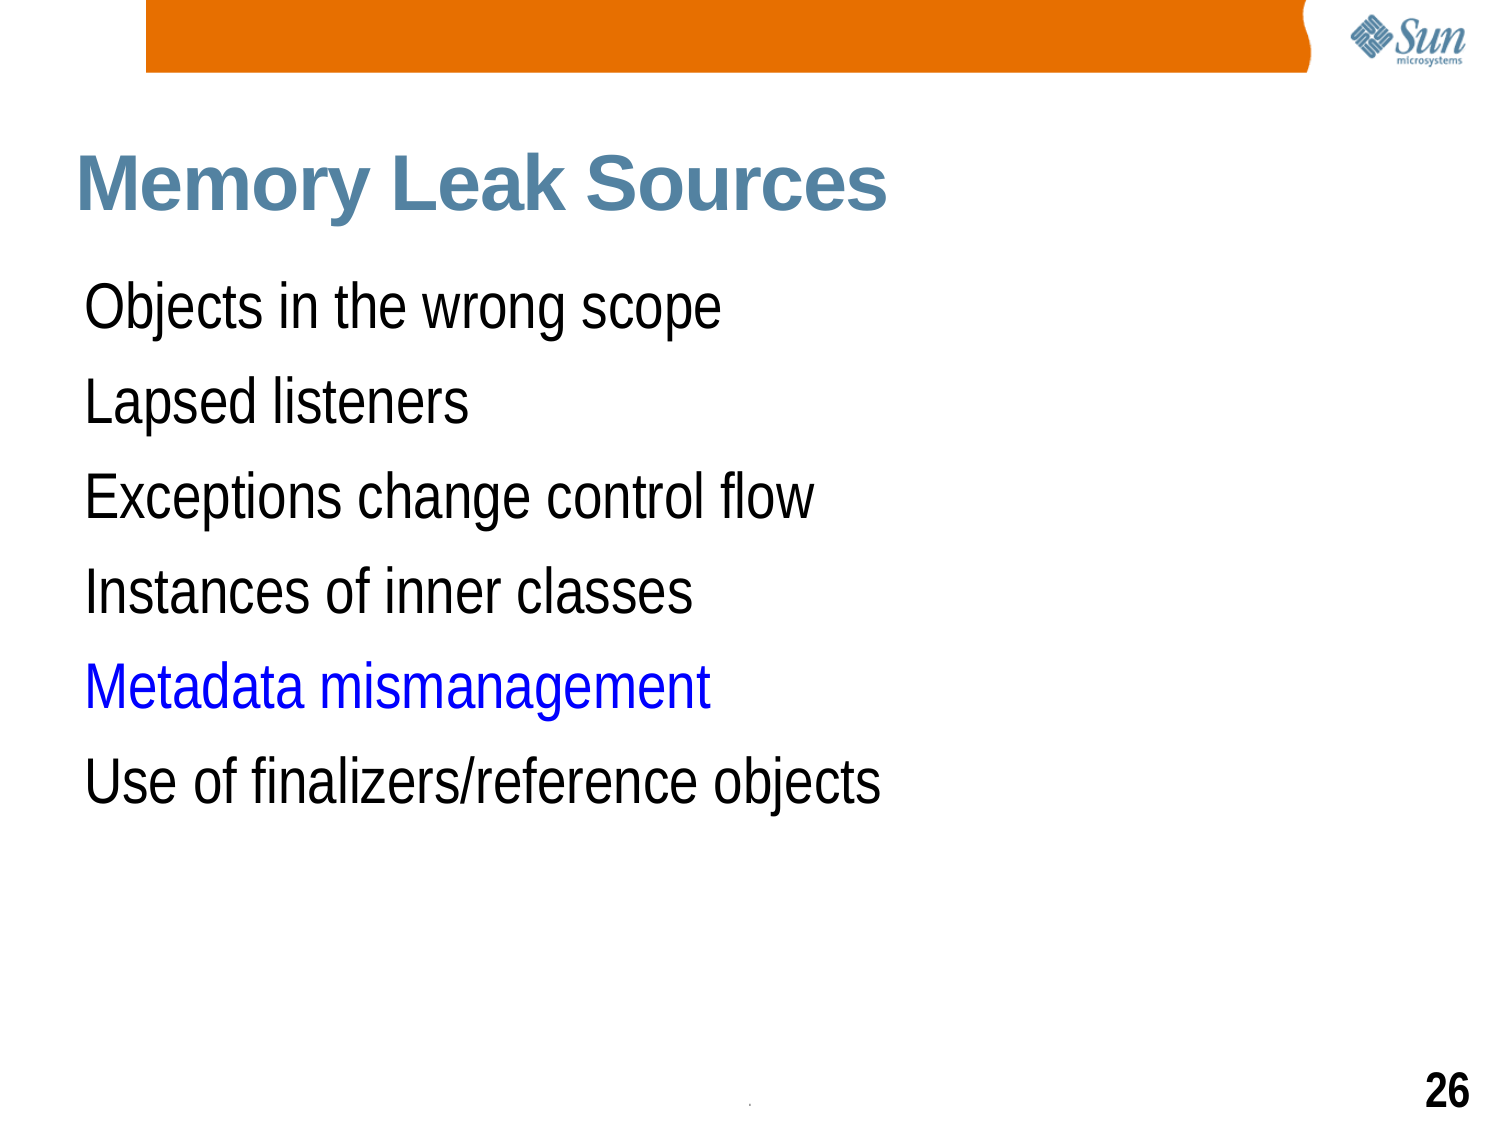

# Memory Leak Sources
Objects in the wrong scope
Lapsed listeners
Exceptions change control flow
Instances of inner classes
Metadata mismanagement
Use of finalizers/reference objects